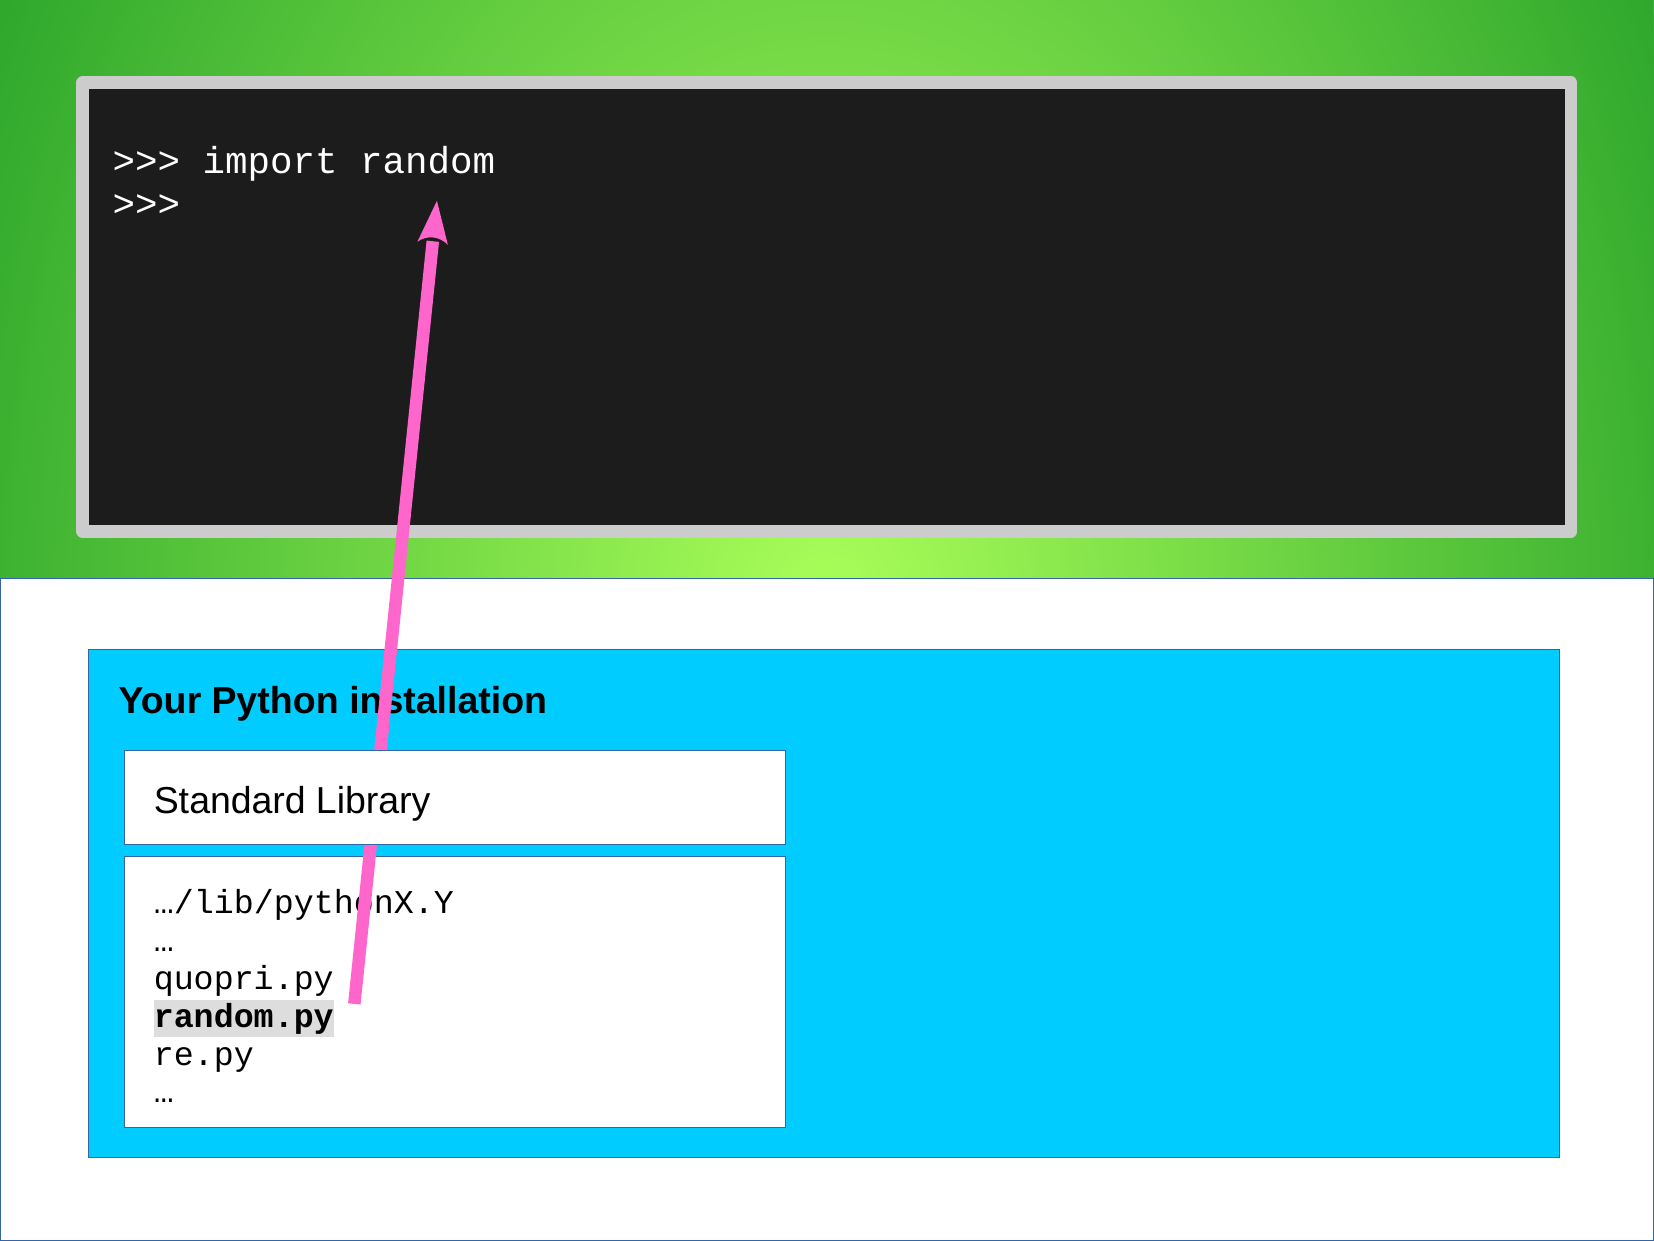

>>> import random
>>>
Your Python installation
Standard Library
…/lib/pythonX.Y
…
quopri.py
random.py
re.py
…